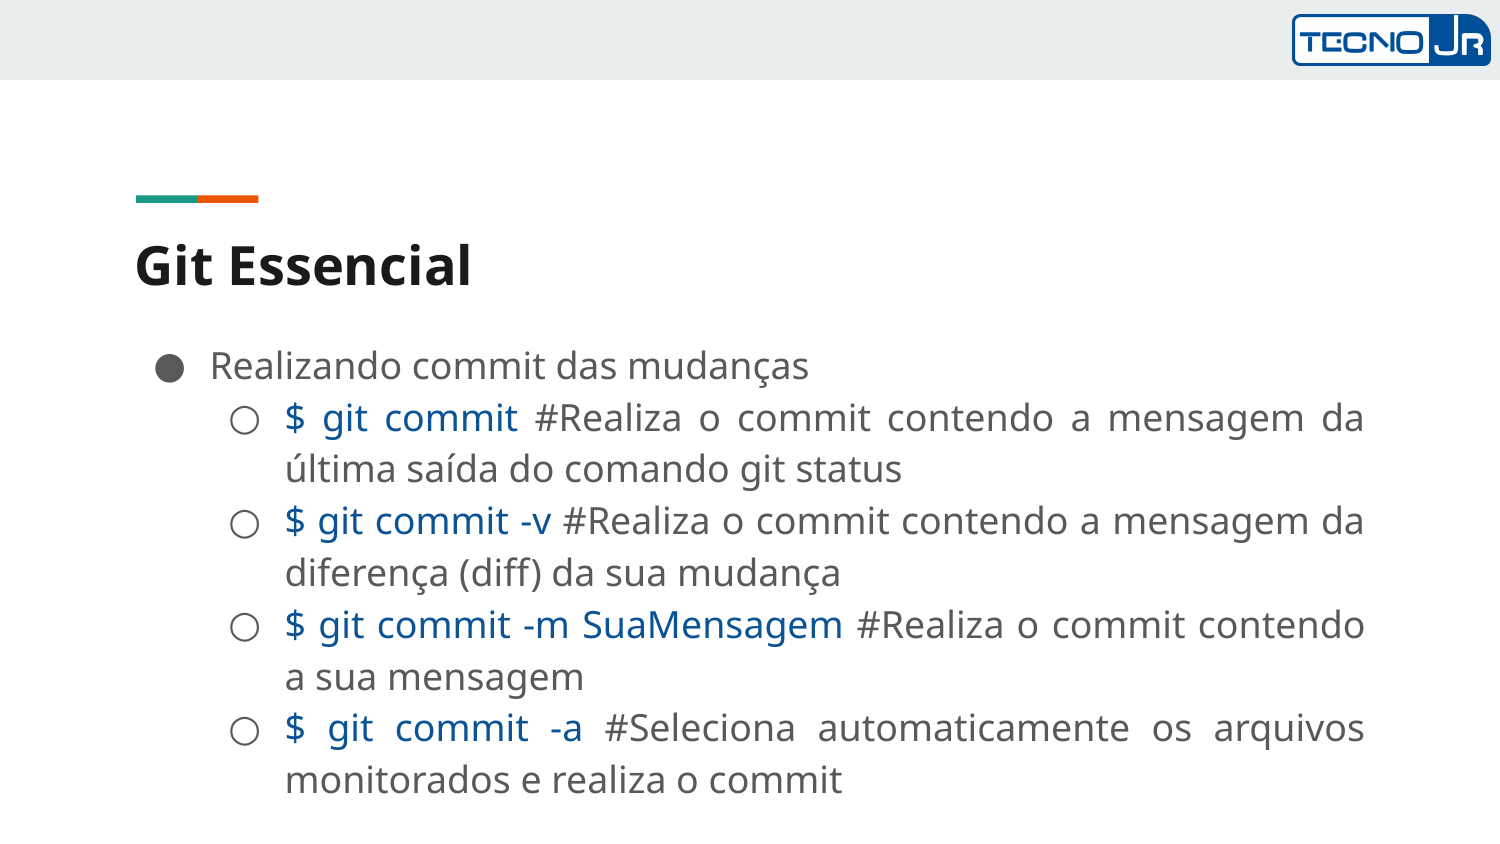

# Git Essencial
Realizando commit das mudanças
$ git commit #Realiza o commit contendo a mensagem da última saída do comando git status
$ git commit -v #Realiza o commit contendo a mensagem da diferença (diff) da sua mudança
$ git commit -m SuaMensagem #Realiza o commit contendo a sua mensagem
$ git commit -a #Seleciona automaticamente os arquivos monitorados e realiza o commit